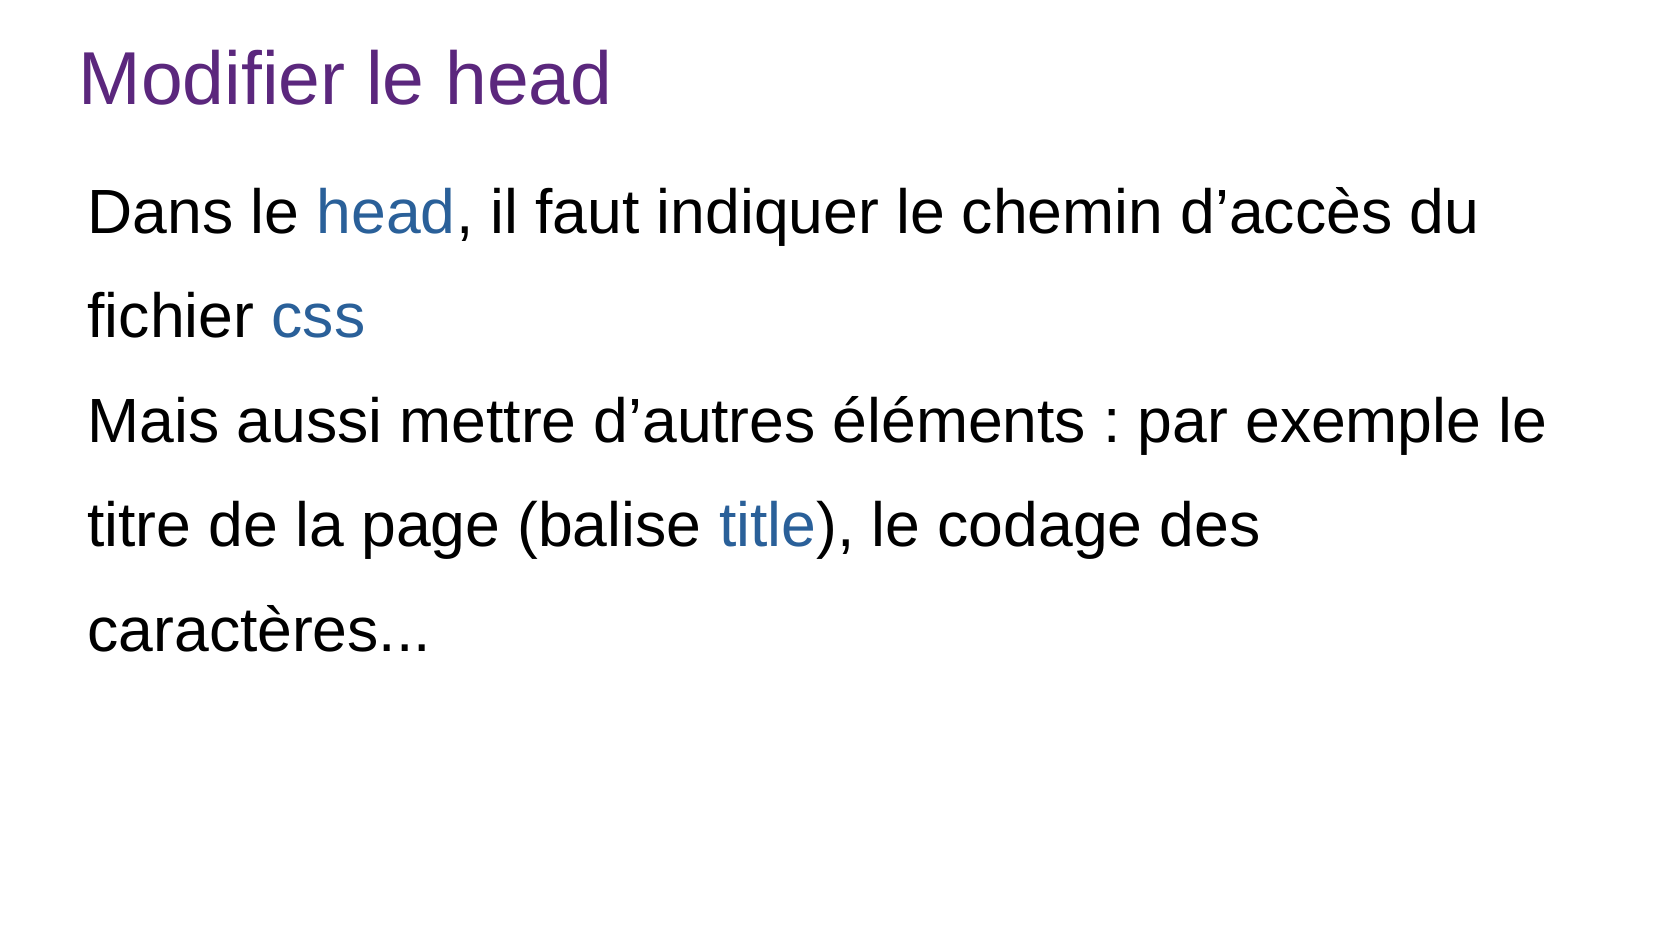

# Modifier le head
Dans le head, il faut indiquer le chemin d’accès du fichier css
Mais aussi mettre d’autres éléments : par exemple le titre de la page (balise title), le codage des caractères...